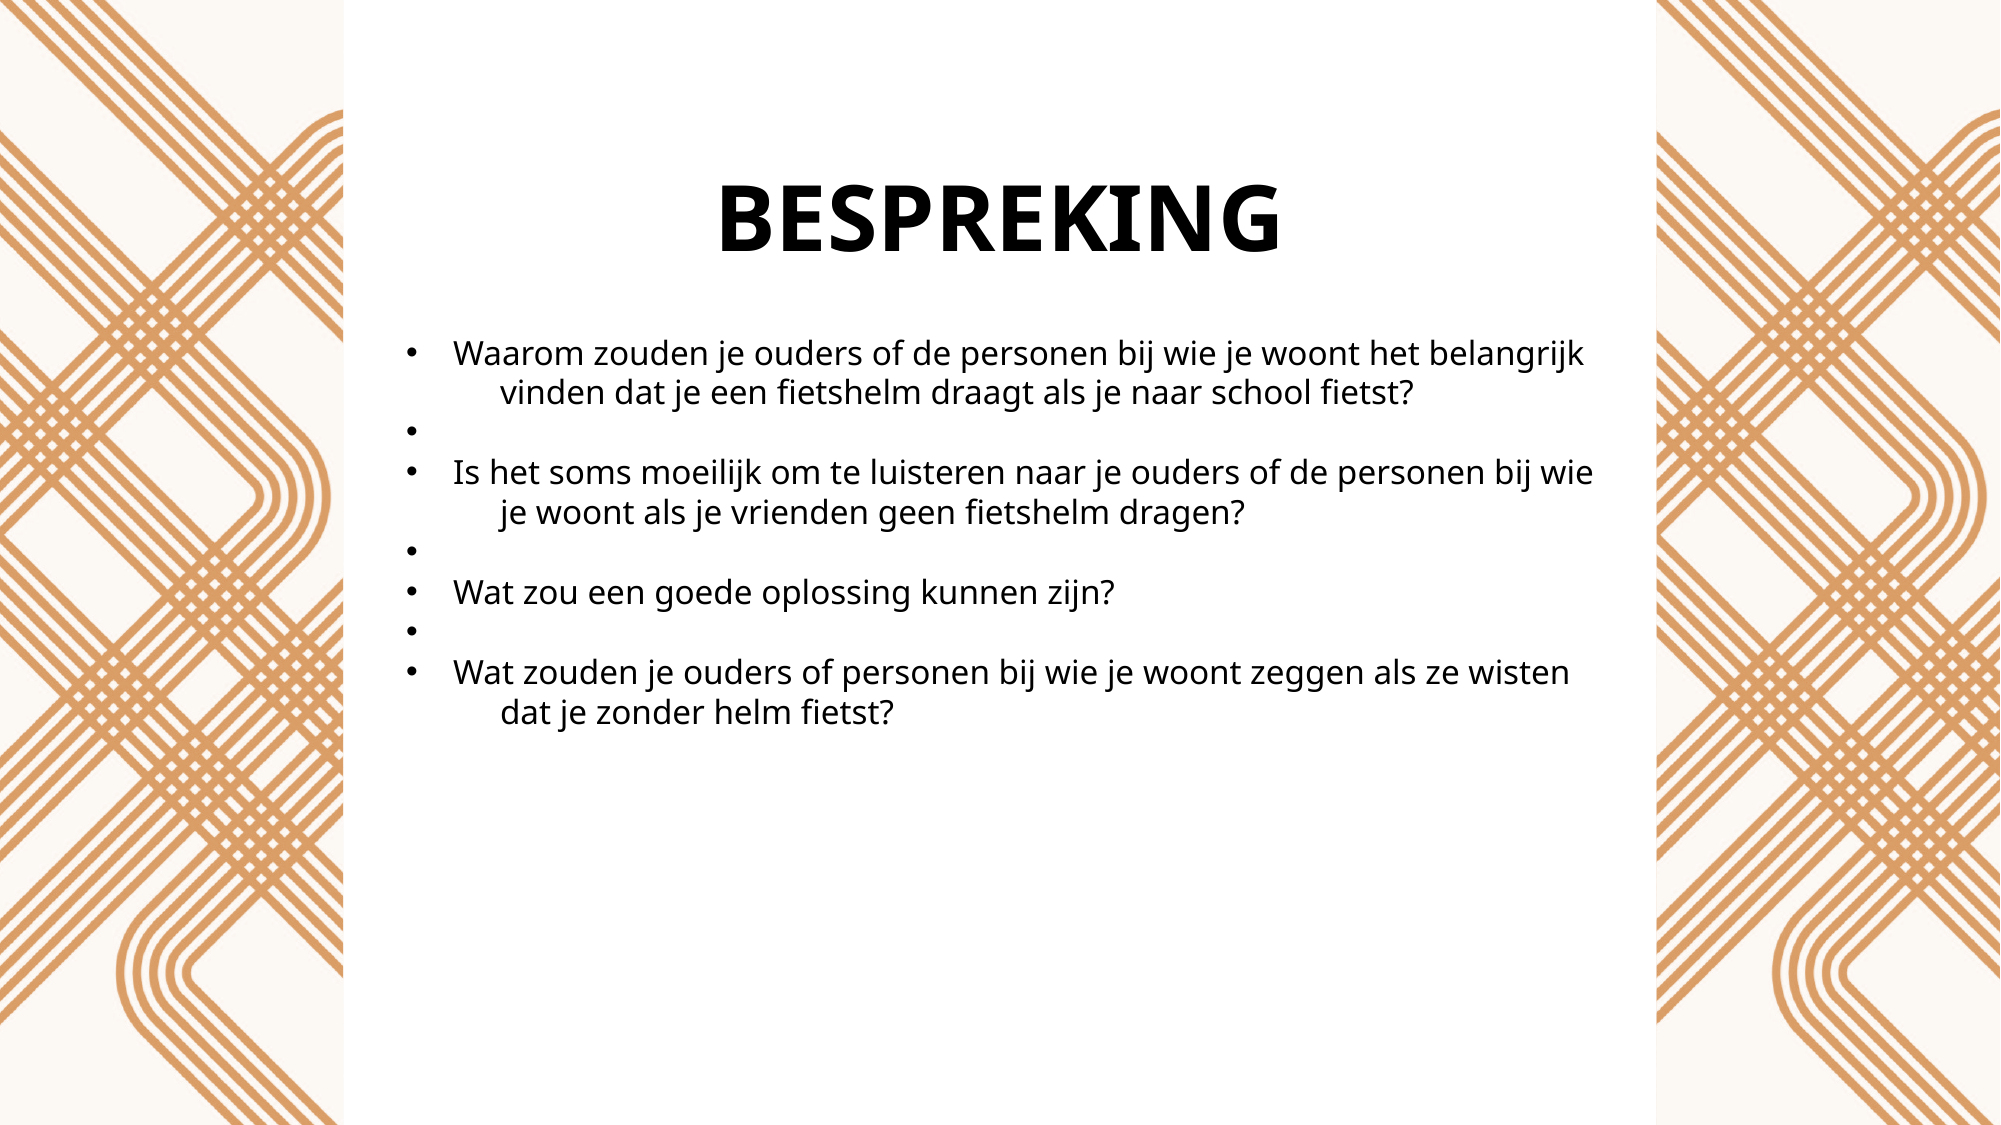

# BESPREKING
Waarom zouden je ouders of de personen bij wie je woont het belangrijk vinden dat je een fietshelm draagt als je naar school fietst?
Is het soms moeilijk om te luisteren naar je ouders of de personen bij wie je woont als je vrienden geen fietshelm dragen?
Wat zou een goede oplossing kunnen zijn?
Wat zouden je ouders of personen bij wie je woont zeggen als ze wisten dat je zonder helm fietst?